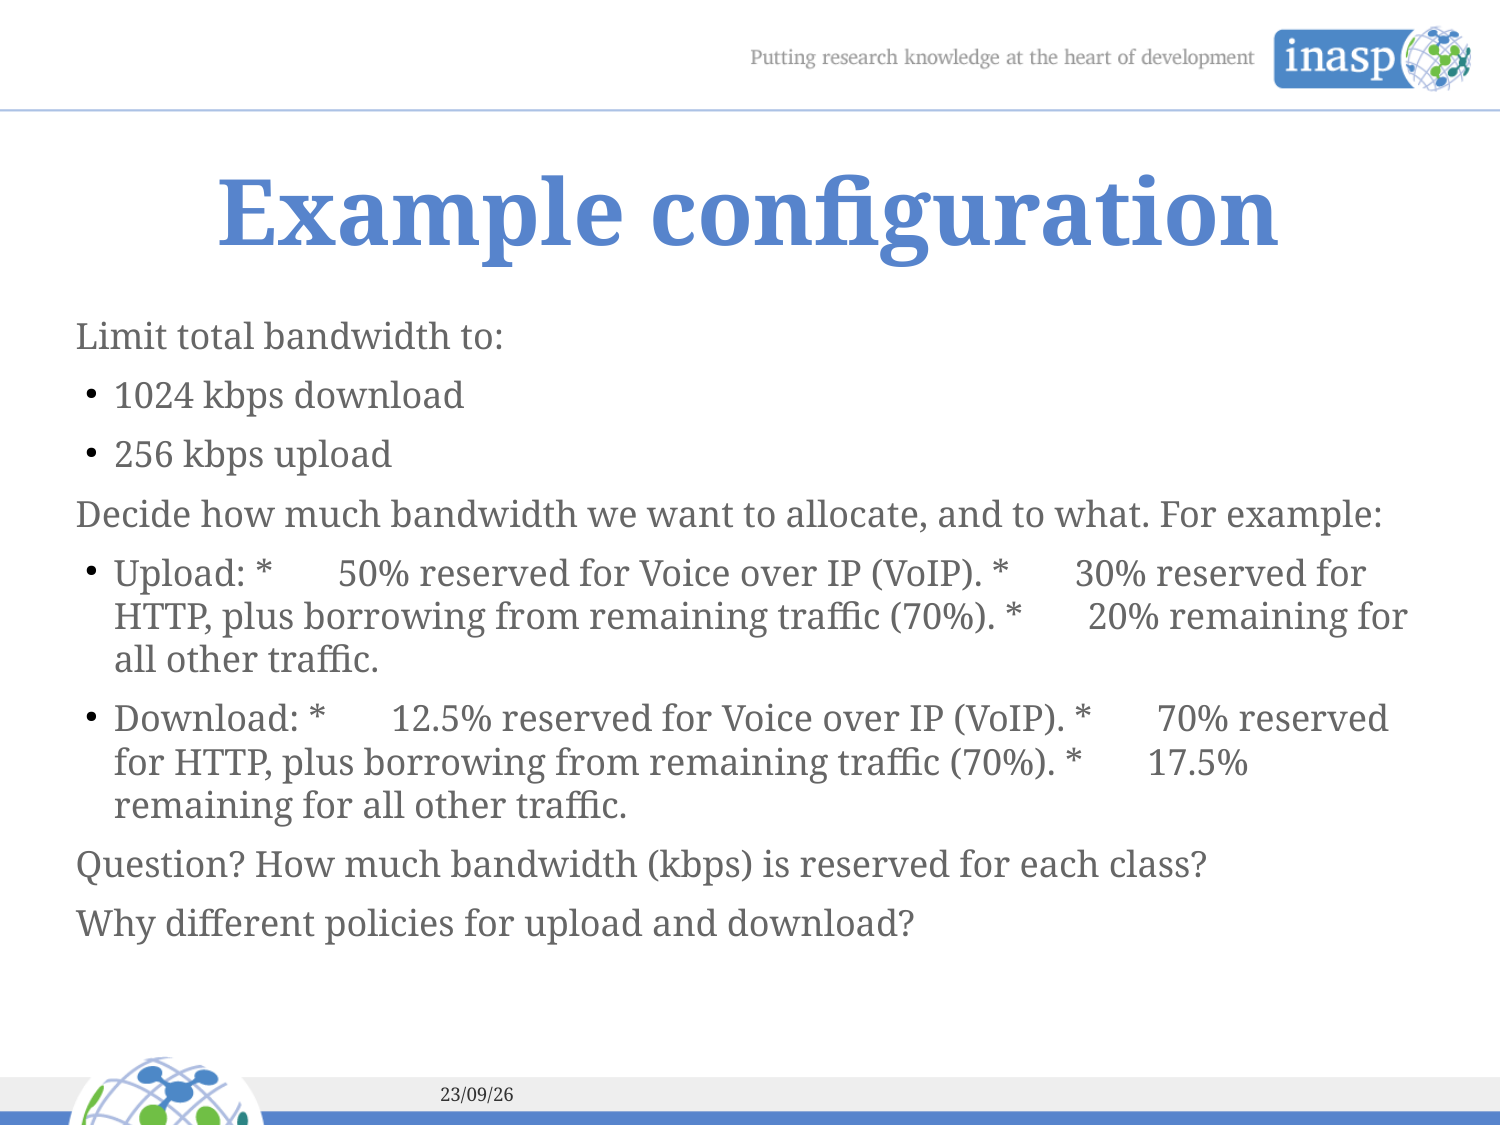

# Example configuration
Limit total bandwidth to:
1024 kbps download
256 kbps upload
Decide how much bandwidth we want to allocate, and to what. For example:
Upload: * 50% reserved for Voice over IP (VoIP). * 30% reserved for HTTP, plus borrowing from remaining traffic (70%). * 20% remaining for all other traffic.
Download: * 12.5% reserved for Voice over IP (VoIP). * 70% reserved for HTTP, plus borrowing from remaining traffic (70%). * 17.5% remaining for all other traffic.
Question? How much bandwidth (kbps) is reserved for each class?
Why different policies for upload and download?